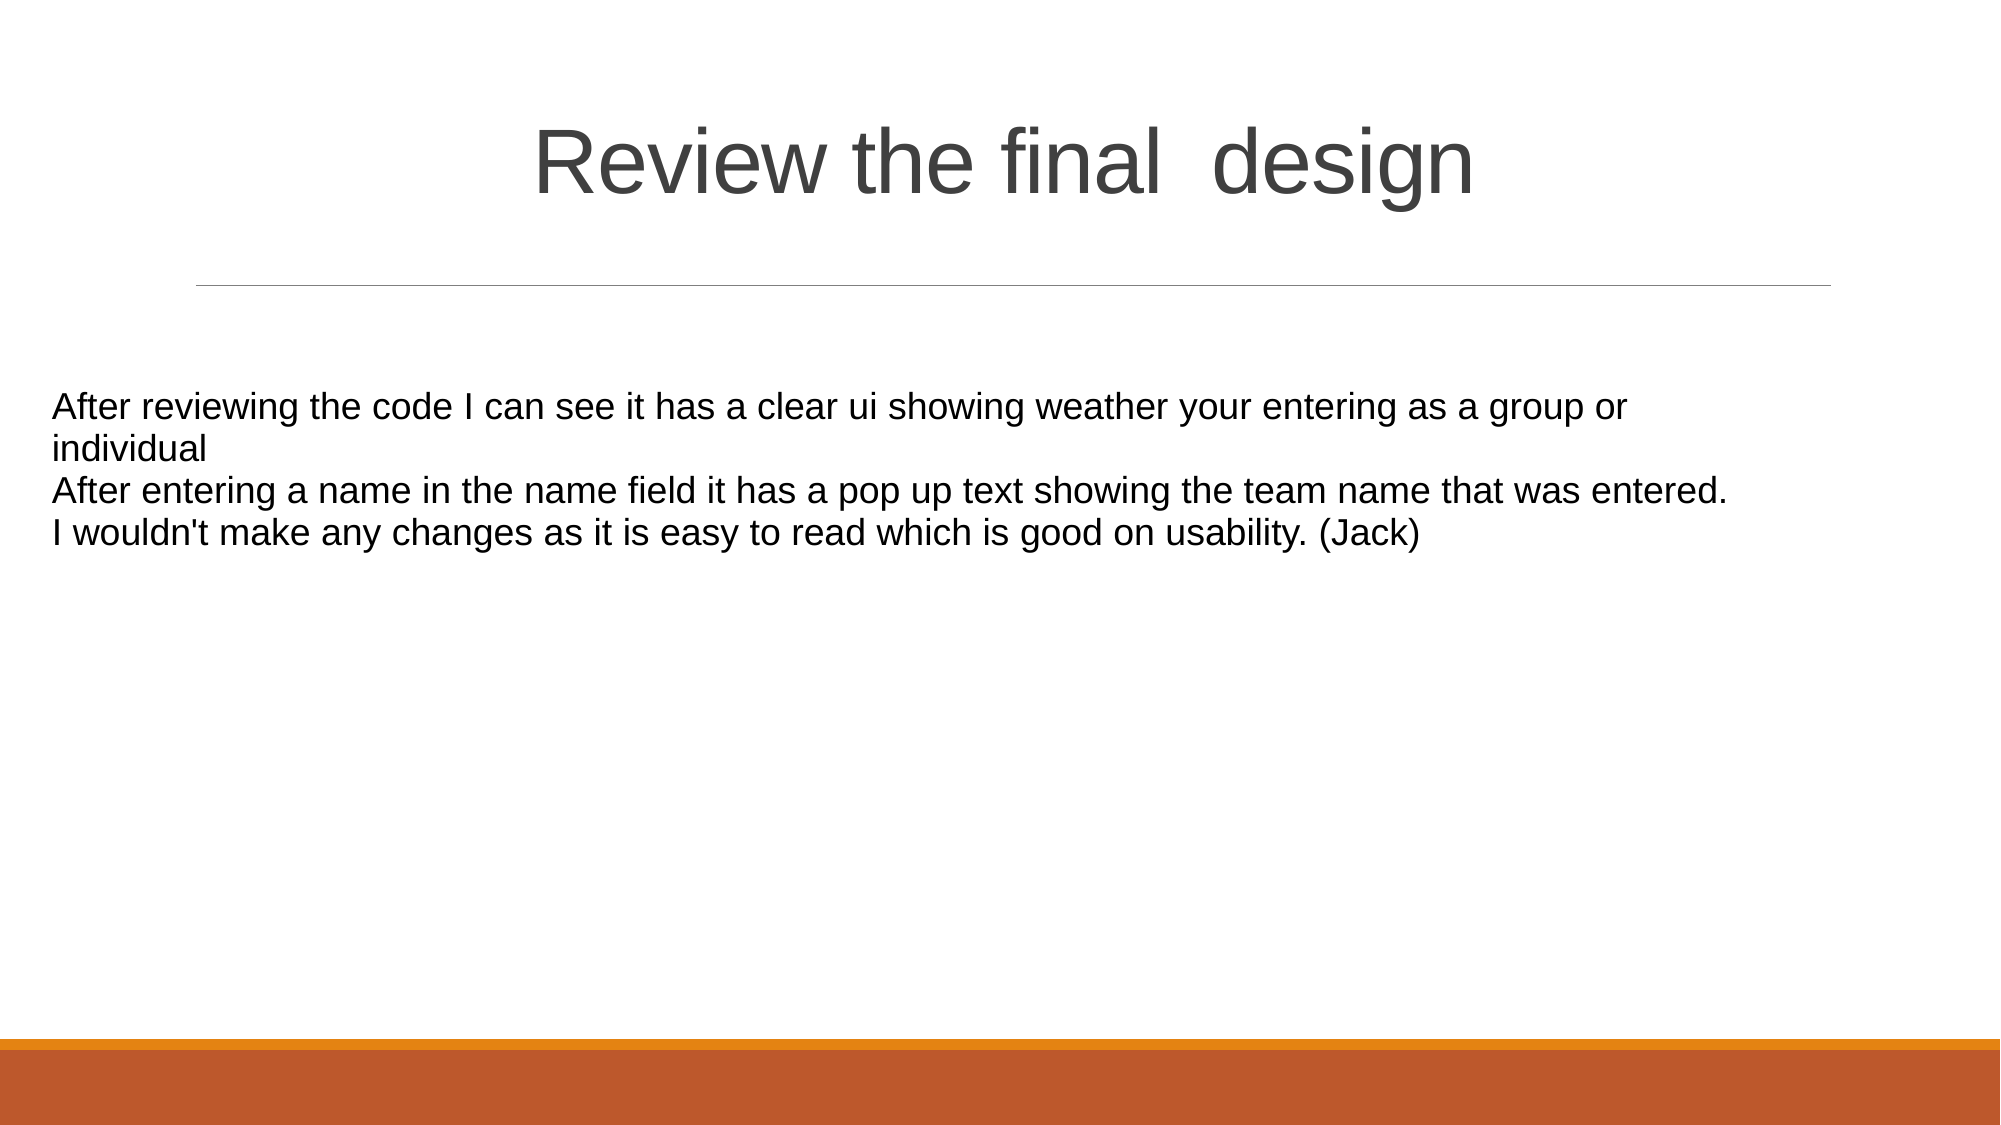

# Review the final design
After reviewing the code I can see it has a clear ui showing weather your entering as a group or individual
After entering a name in the name field it has a pop up text showing the team name that was entered.
I wouldn't make any changes as it is easy to read which is good on usability. (Jack)